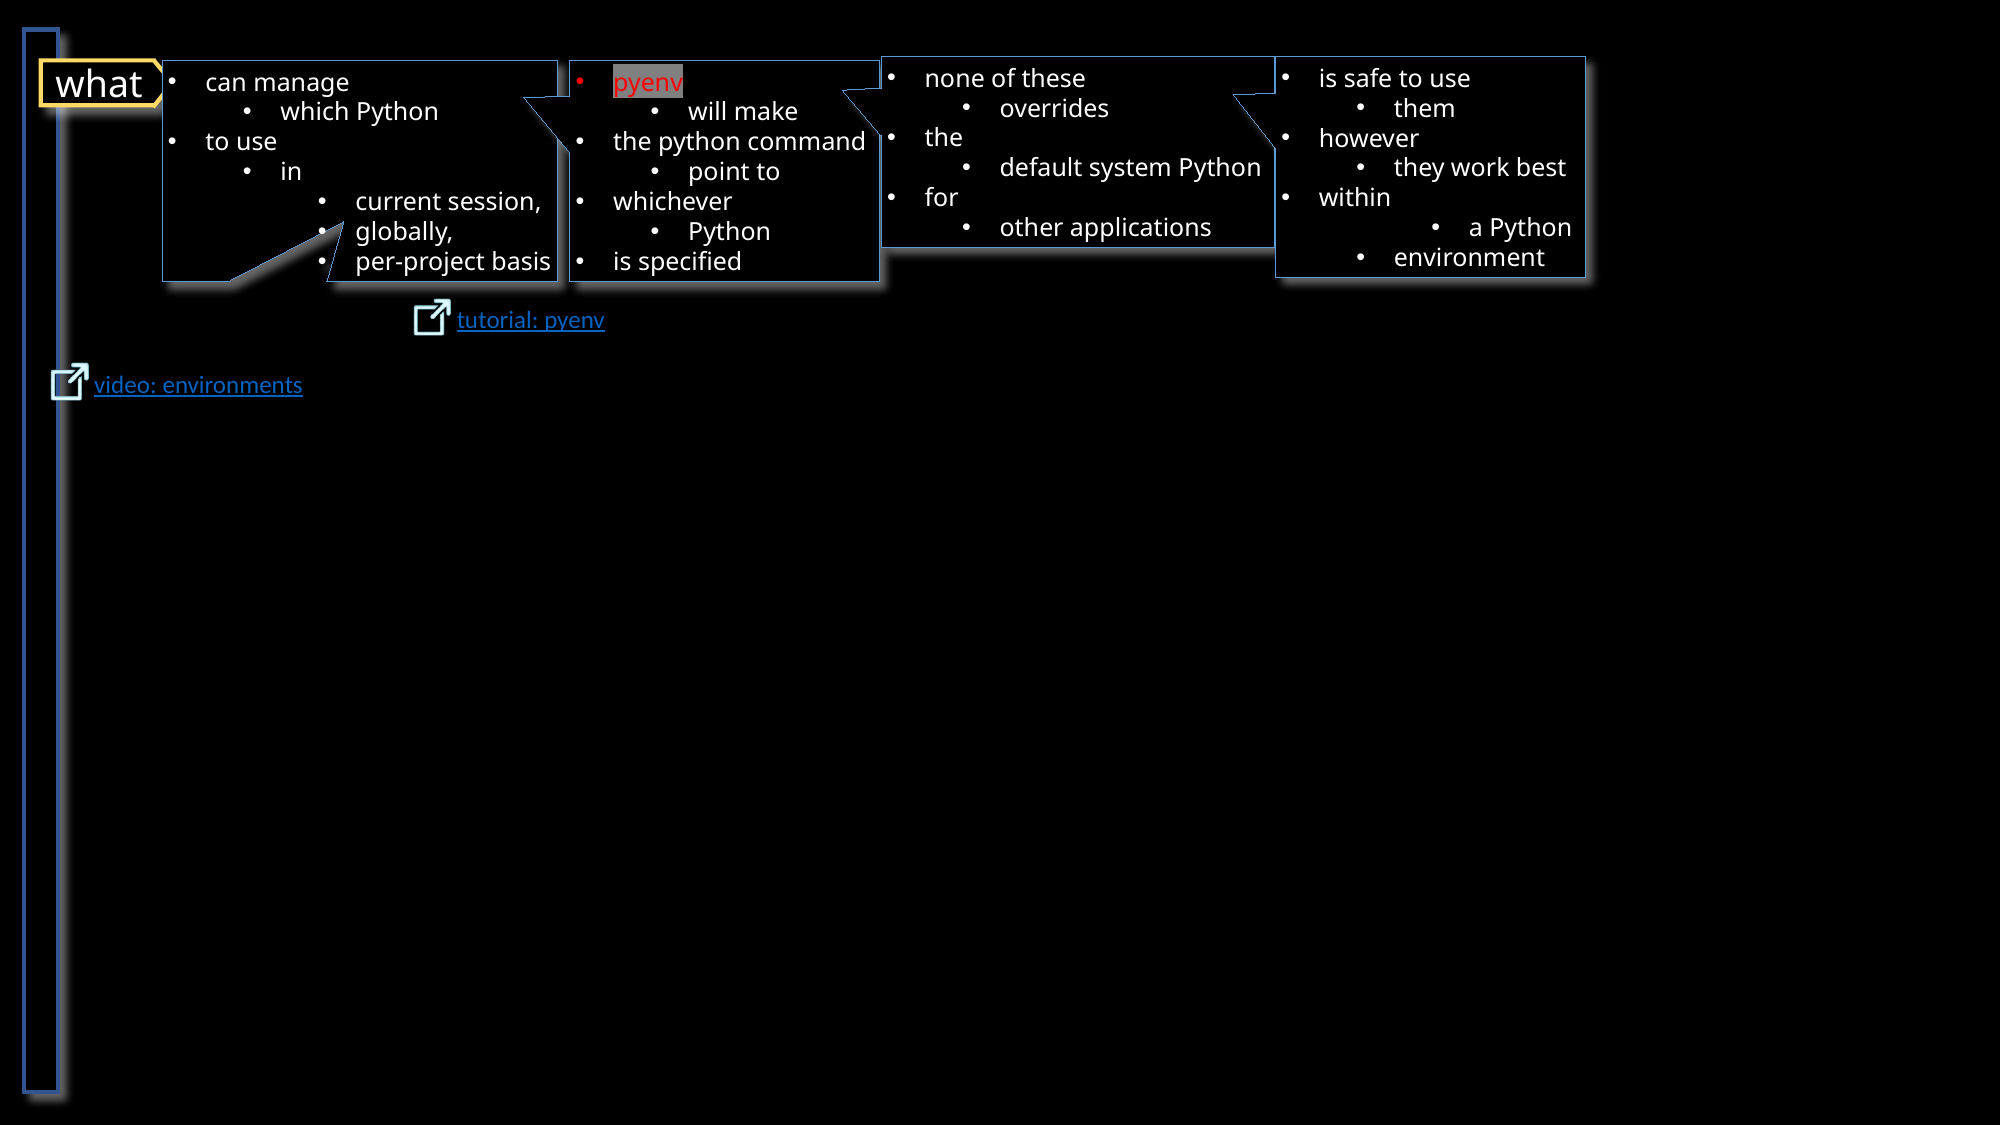

# 2. what
none of these
overrides
the
default system Python
for
other applications
is safe to use
them
however
they work best
within
a Python
environment
can manage
which Python
to use
in
current session,
globally,
per-project basis
pyenv
will make
the python command
point to
whichever
Python
is specified
what
tutorial: pyenv
video: environments